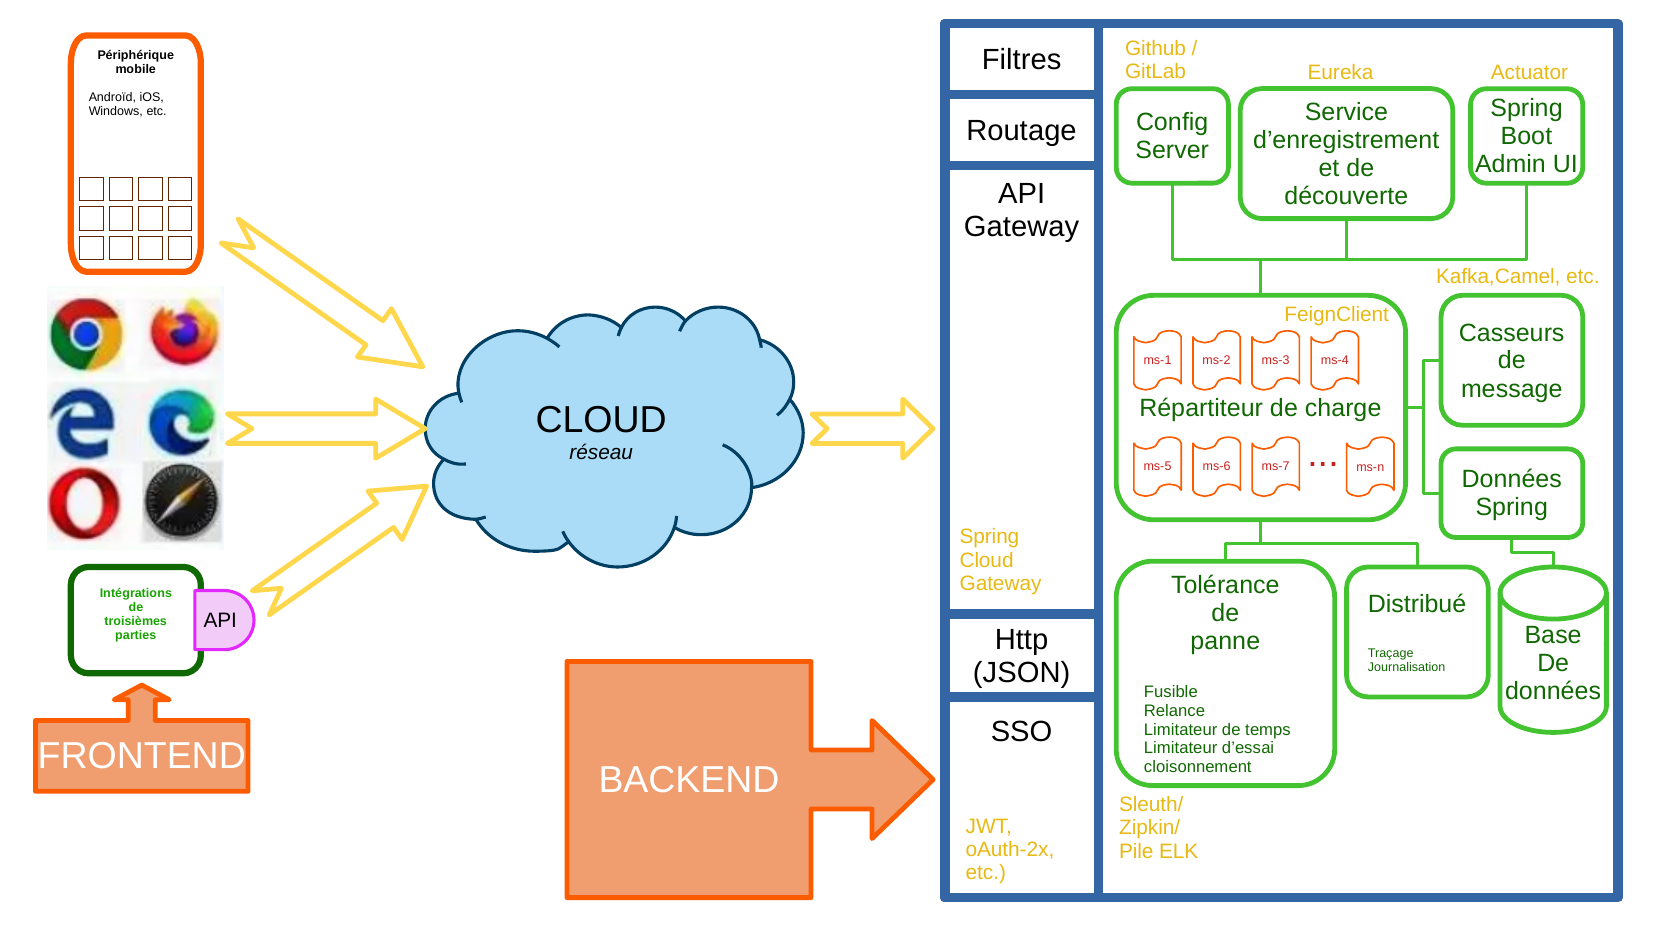

Filtres
Github / GitLab
Périphérique mobile
Androïd, iOS,
Windows, etc.
Eureka
Actuator
Config
Server
Service
d’enregistrement
et de
découverte
Spring
Boot
Admin UI
Répartiteur de charge
Casseurs
de
message
Données
Spring
Tolérance
de
panne
Fusible
Relance
Limitateur de temps
Limitateur d’essai
cloisonnement
Distribué
Traçage
Journalisation
Base
De
données
Routage
API
Gateway
Kafka,Camel, etc.
FeignClient
CLOUD
réseau
ms-1
ms-2
ms-3
ms-4
...
ms-5
ms-6
ms-7
ms-n
Spring
Cloud
Gateway
Intégrations
de
troisièmes
parties
API
Http
(JSON)
BACKEND
FRONTEND
SSO
Sleuth/
Zipkin/
Pile ELK
JWT,
oAuth-2x,
etc.)